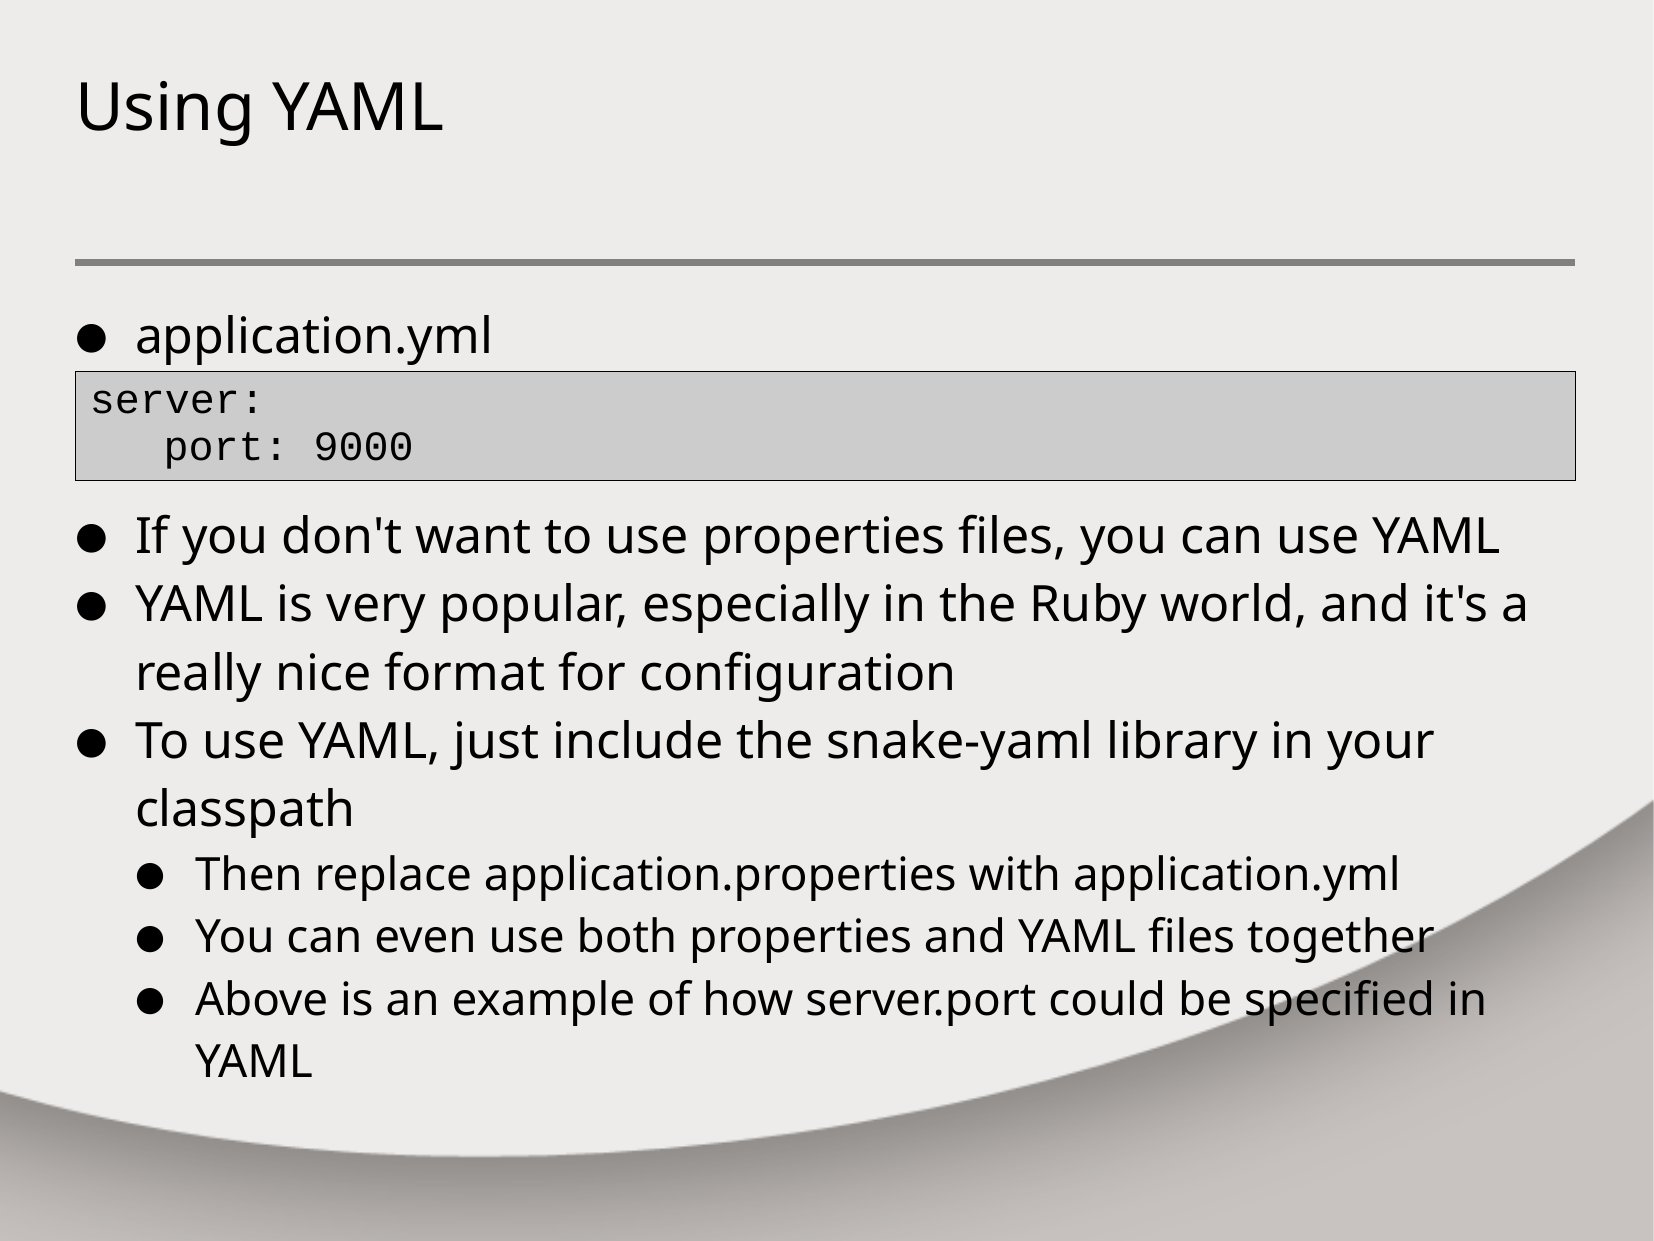

# Using YAML
application.yml
If you don't want to use properties files, you can use YAML
YAML is very popular, especially in the Ruby world, and it's a really nice format for configuration
To use YAML, just include the snake-yaml library in your classpath
Then replace application.properties with application.yml
You can even use both properties and YAML files together
Above is an example of how server.port could be specified in YAML
server:
	port: 9000